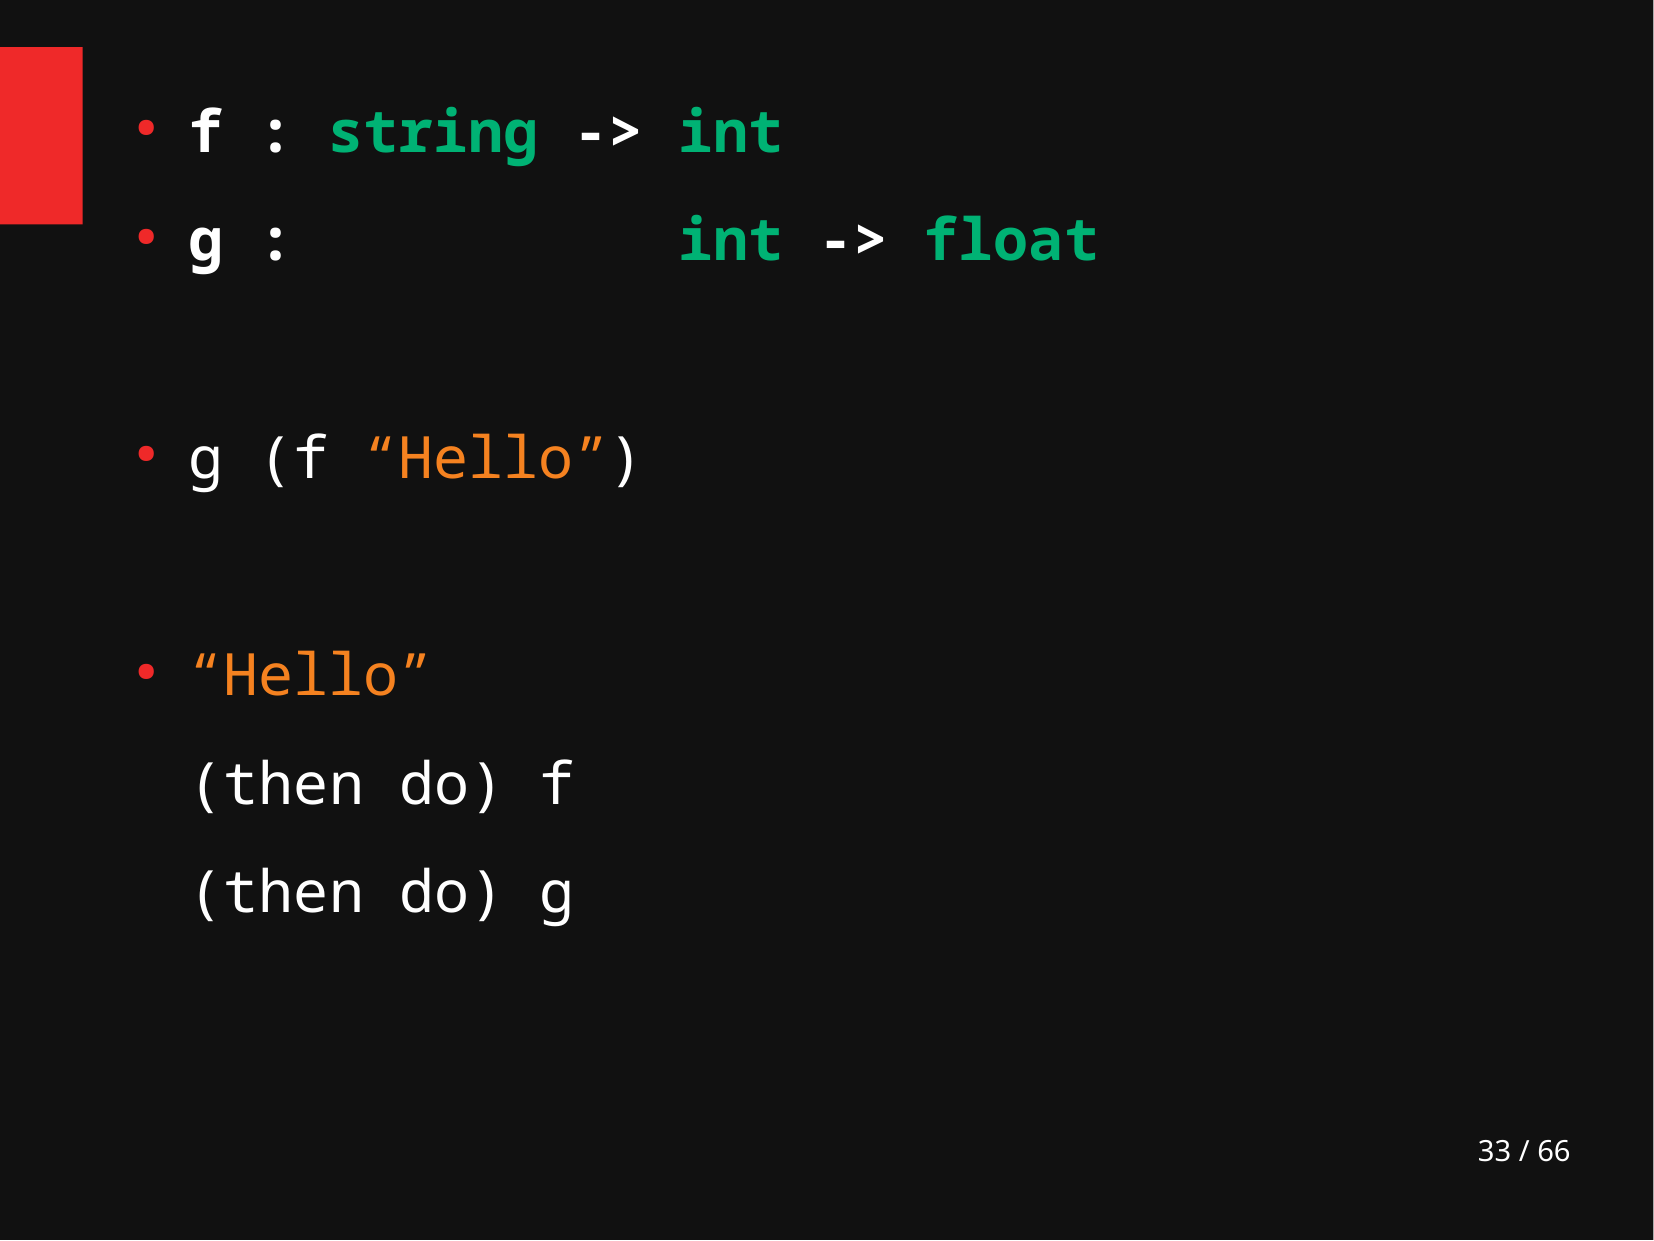

# f : string -> int
g : int -> float
g (f “Hello”)
“Hello”
(then do) f
(then do) g
33